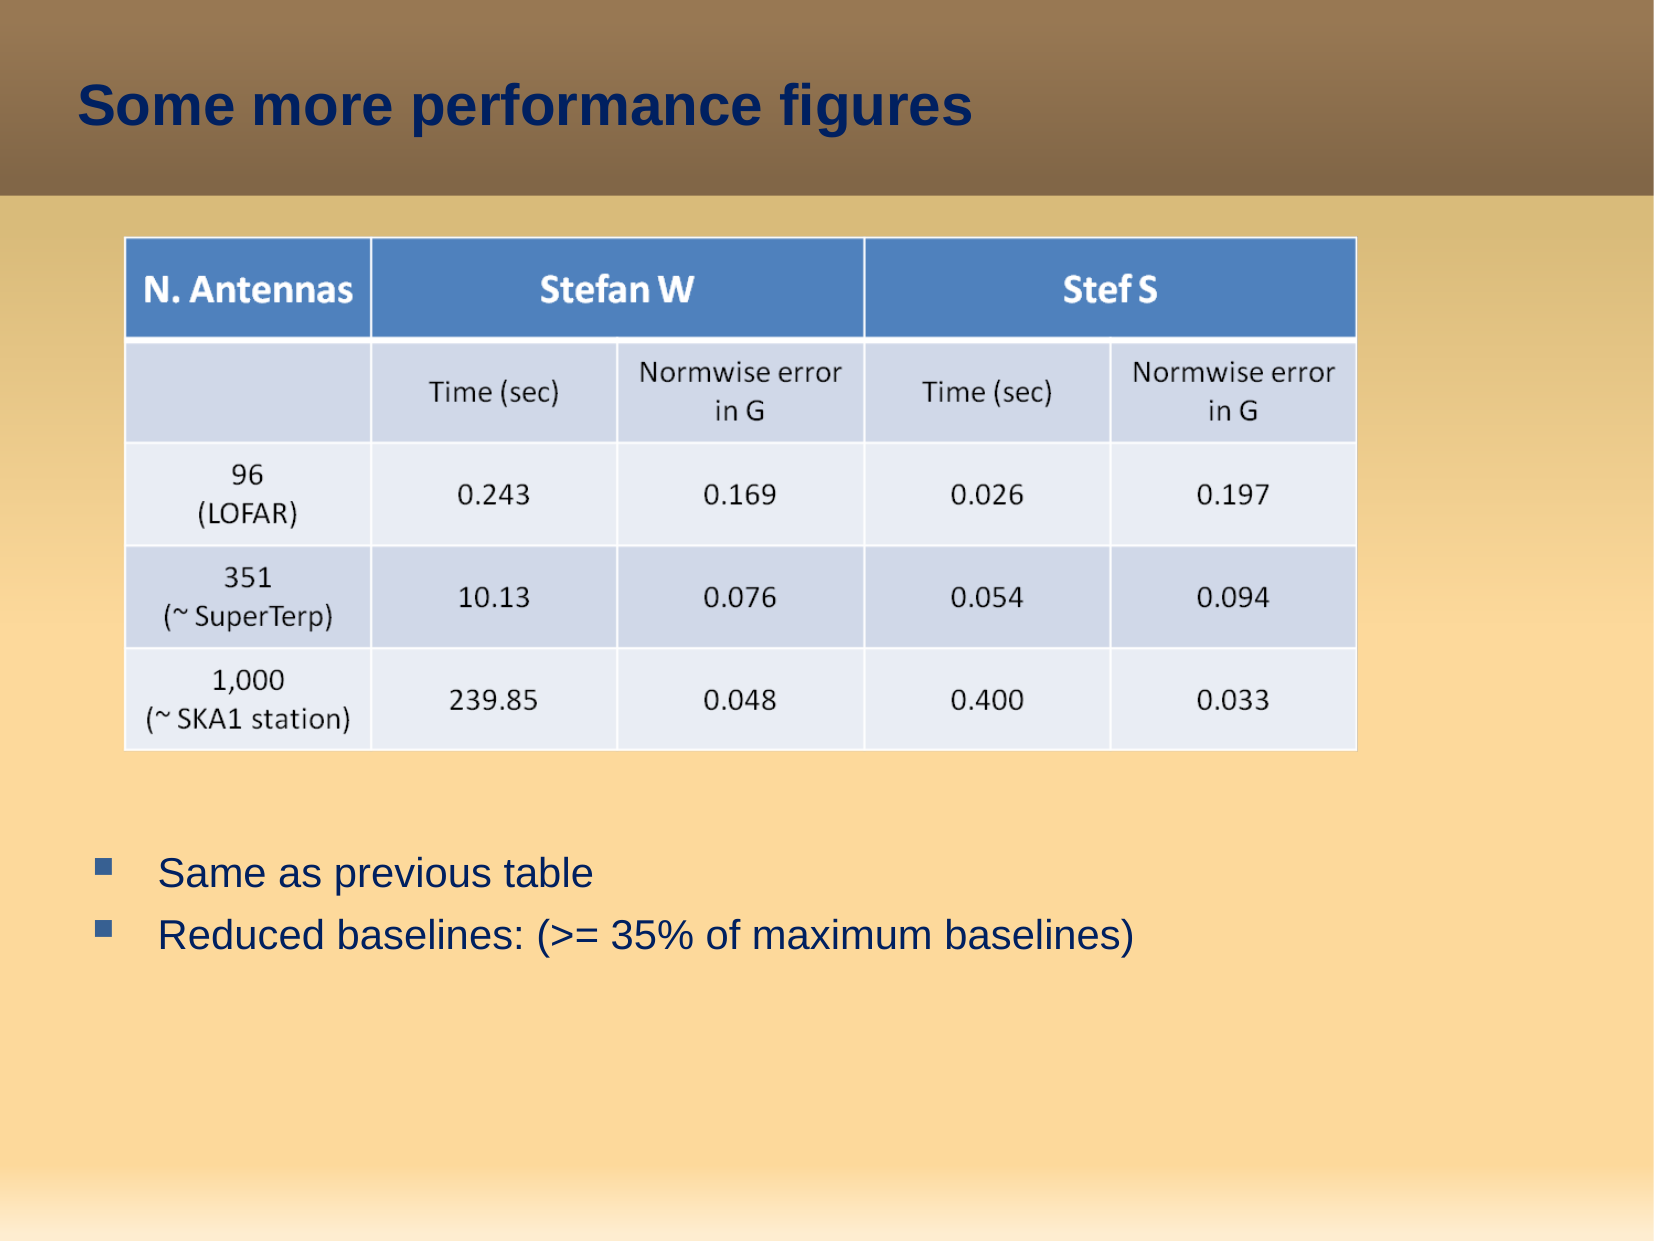

Some more performance figures
# Same as previous table
Reduced baselines: (>= 35% of maximum baselines)